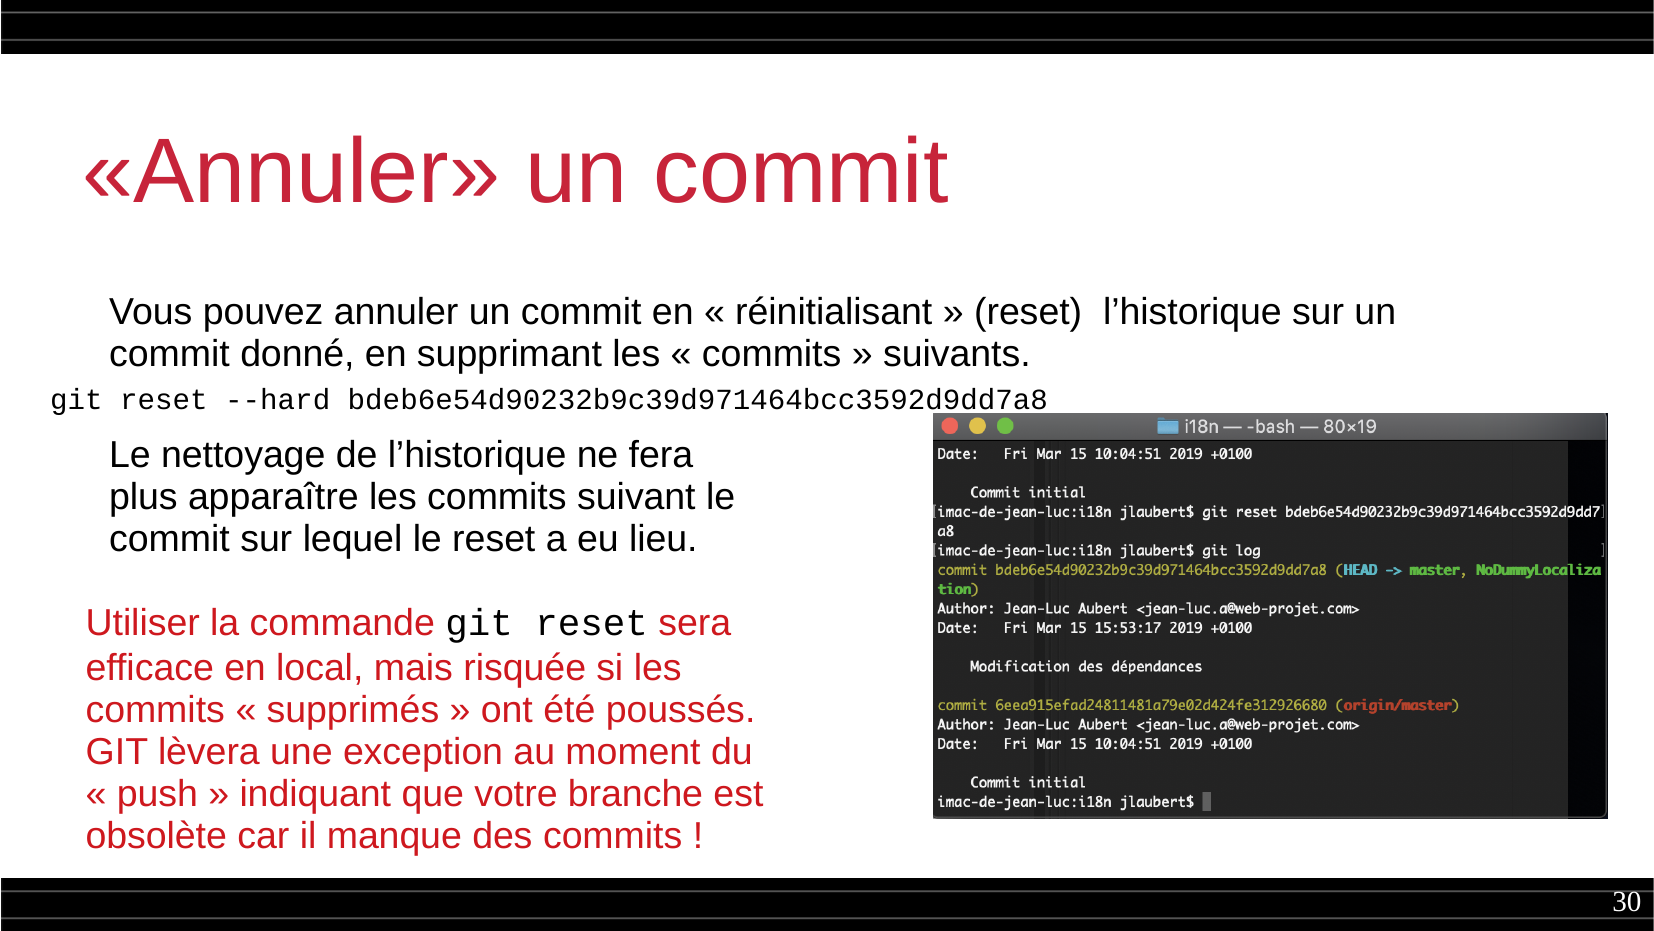

# «Annuler» un commit
Vous pouvez annuler un commit en « réinitialisant » (reset)  l’historique sur un commit donné, en supprimant les « commits » suivants.
git reset --hard bdeb6e54d90232b9c39d971464bcc3592d9dd7a8
Le nettoyage de l’historique ne fera plus apparaître les commits suivant le commit sur lequel le reset a eu lieu.
Utiliser la commande git reset sera efficace en local, mais risquée si les commits « supprimés » ont été poussés. GIT lèvera une exception au moment du « push » indiquant que votre branche est obsolète car il manque des commits !